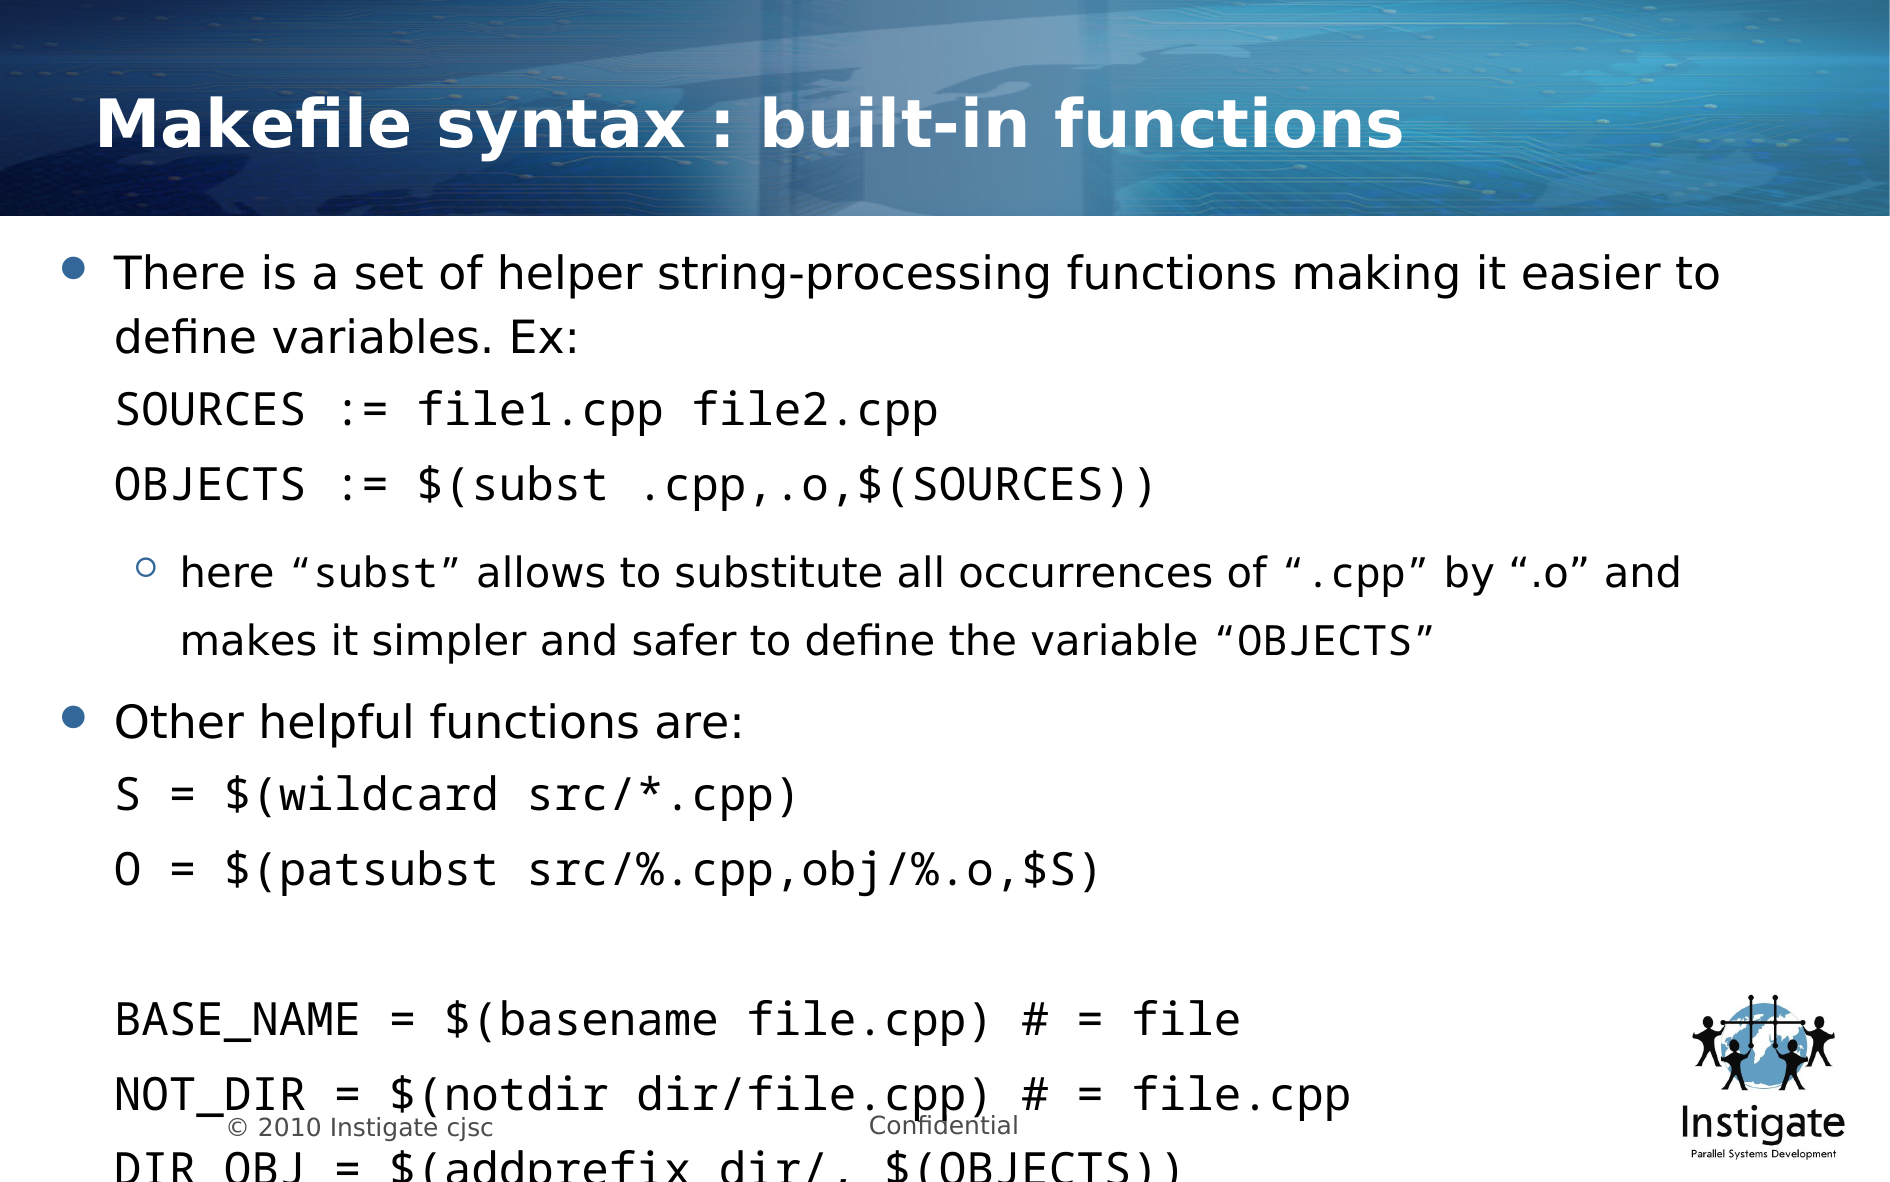

# Makefile syntax : built-in functions
There is a set of helper string-processing functions making it easier to define variables. Ex:
SOURCES := file1.cpp file2.cpp
OBJECTS := $(subst .cpp,.o,$(SOURCES))
here “subst” allows to substitute all occurrences of “.cpp” by “.o” and makes it simpler and safer to define the variable “OBJECTS”
Other helpful functions are:
S = $(wildcard src/*.cpp)
O = $(patsubst src/%.cpp,obj/%.o,$S)
BASE_NAME = $(basename file.cpp) # = file
NOT_DIR = $(notdir dir/file.cpp) # = file.cpp
DIR_OBJ = $(addprefix dir/, $(OBJECTS))